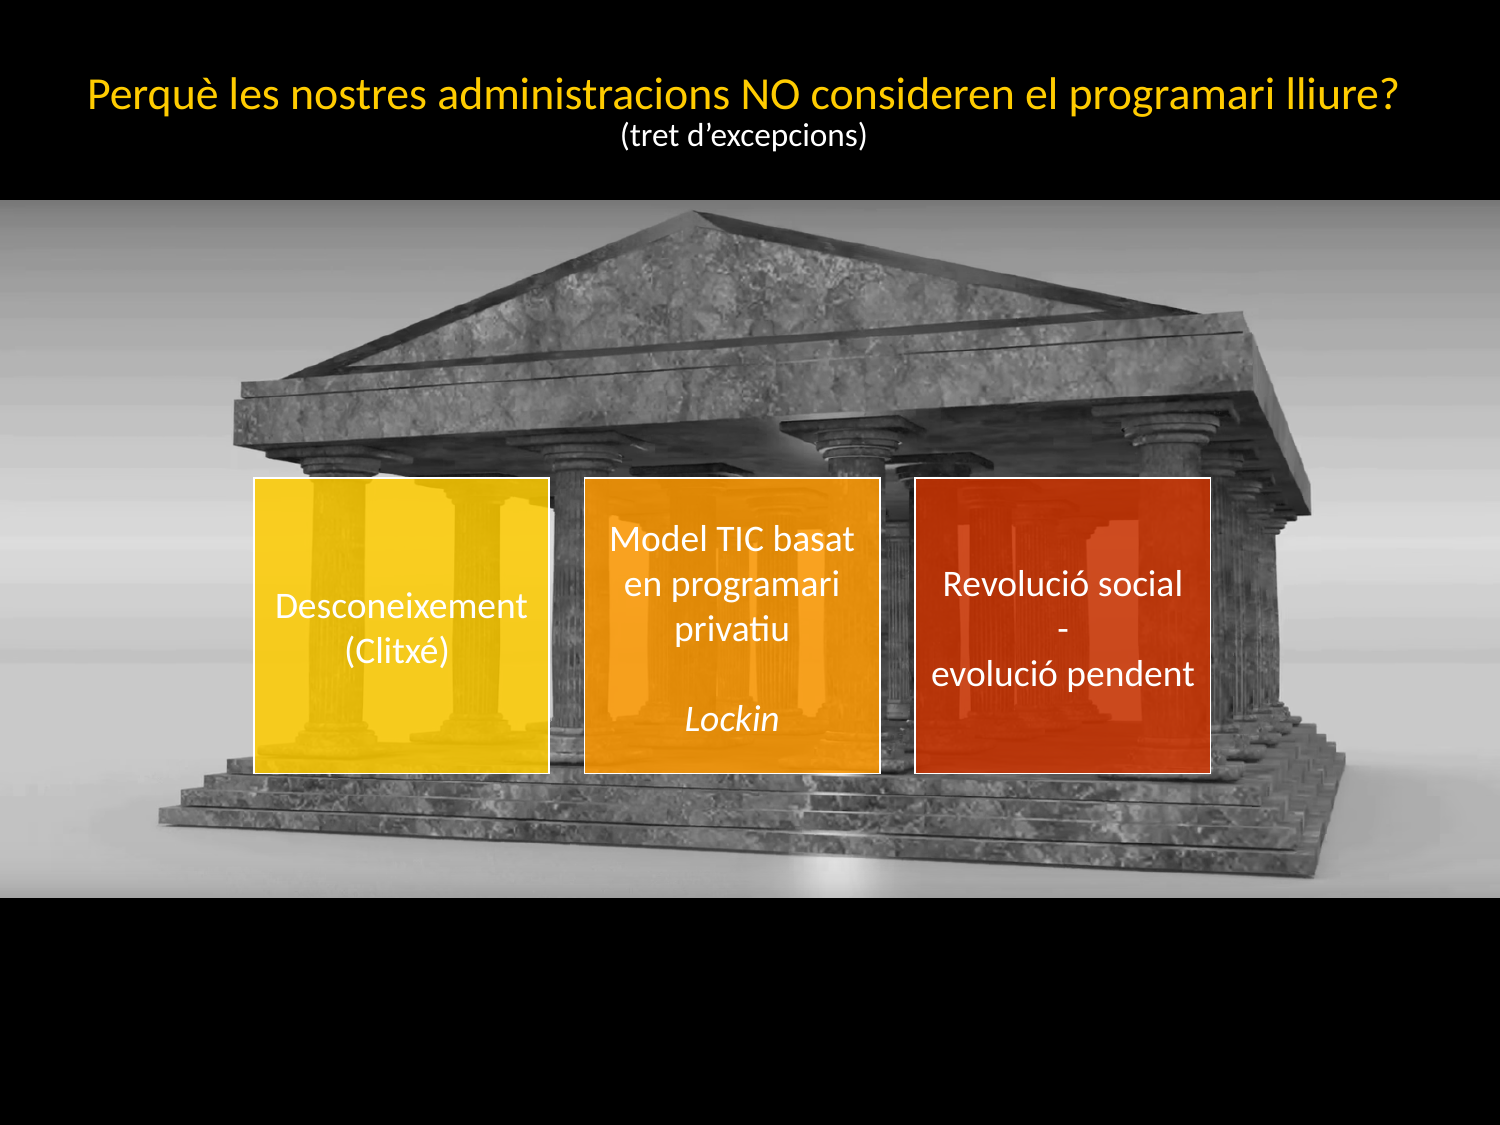

Perquè les nostres administracions NO consideren el programari lliure?
(tret d’excepcions)
Desconeixement (Clitxé)
Model TIC basat en programari privatiu
Lockin
Revolució social
-
evolució pendent